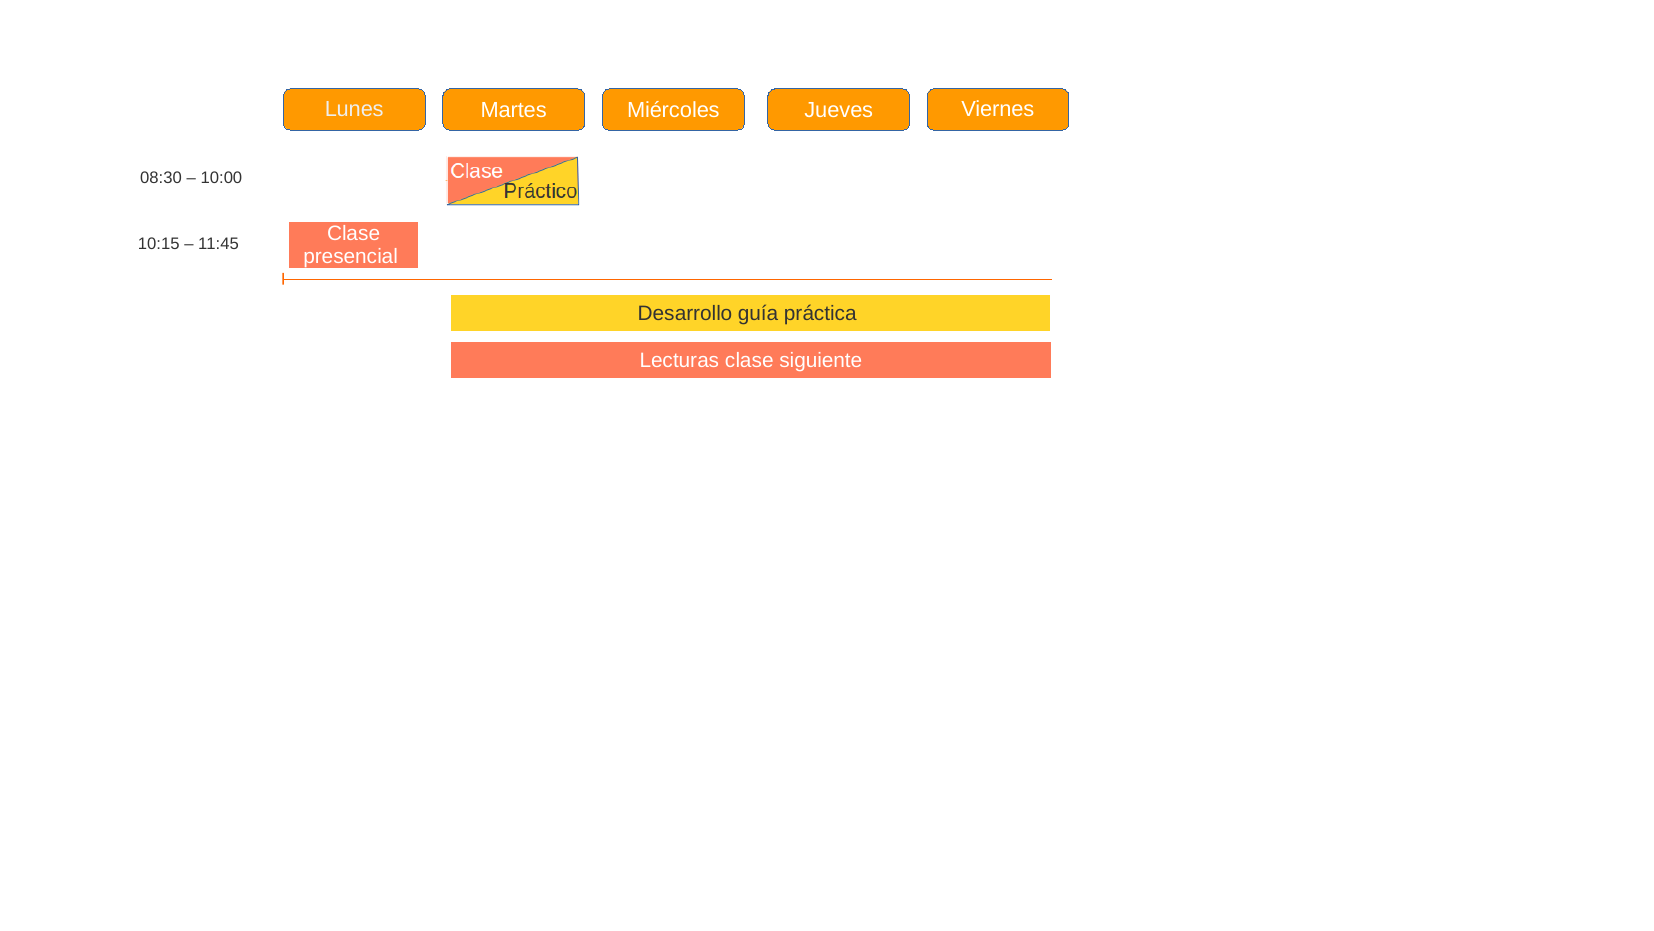

Lunes
Viernes
Martes
Miércoles
Jueves
08:30 – 10:00
10:15 – 11:45
Clase presencial
Desarrollo guía práctica
Lecturas clase siguiente